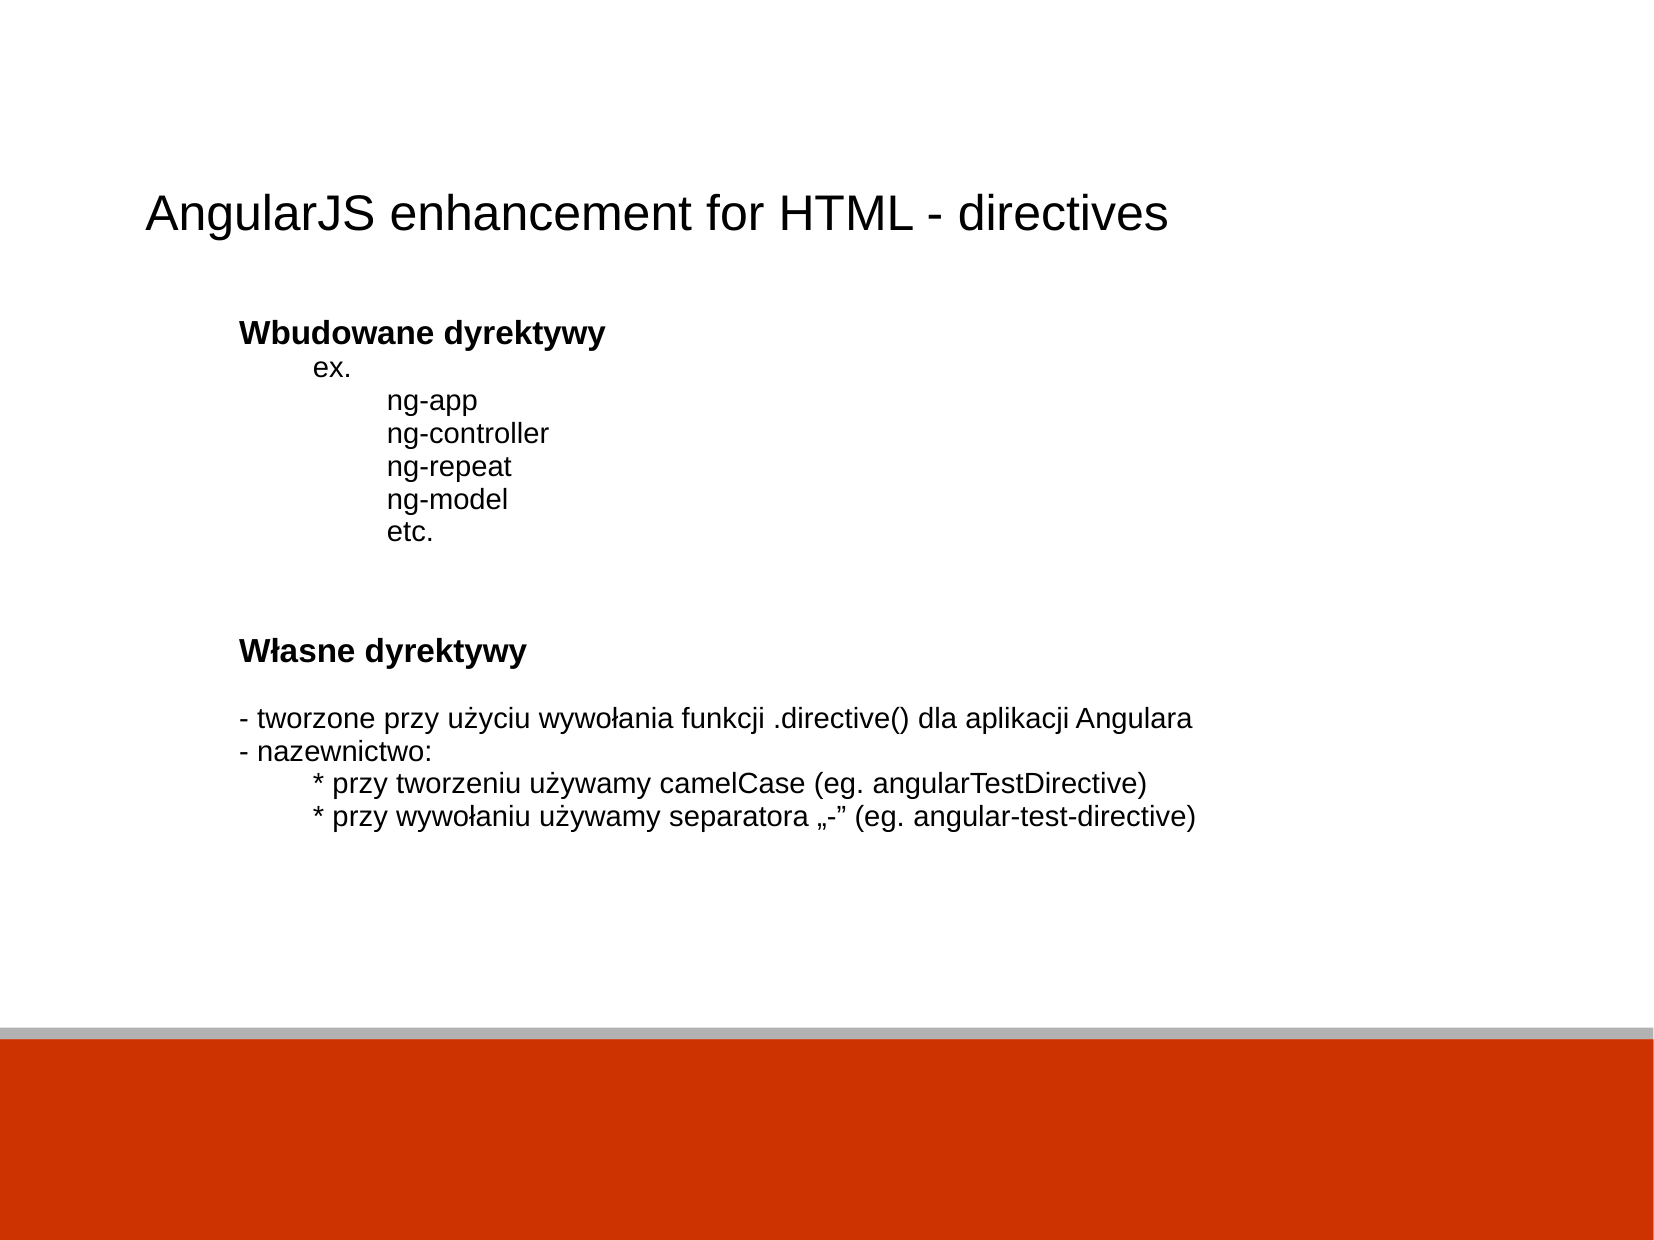

AngularJS enhancement for HTML - directives
Wbudowane dyrektywy
	ex.
		ng-app
		ng-controller
		ng-repeat
		ng-model
		etc.
Własne dyrektywy
- tworzone przy użyciu wywołania funkcji .directive() dla aplikacji Angulara
- nazewnictwo:
	* przy tworzeniu używamy camelCase (eg. angularTestDirective)
	* przy wywołaniu używamy separatora „-” (eg. angular-test-directive)